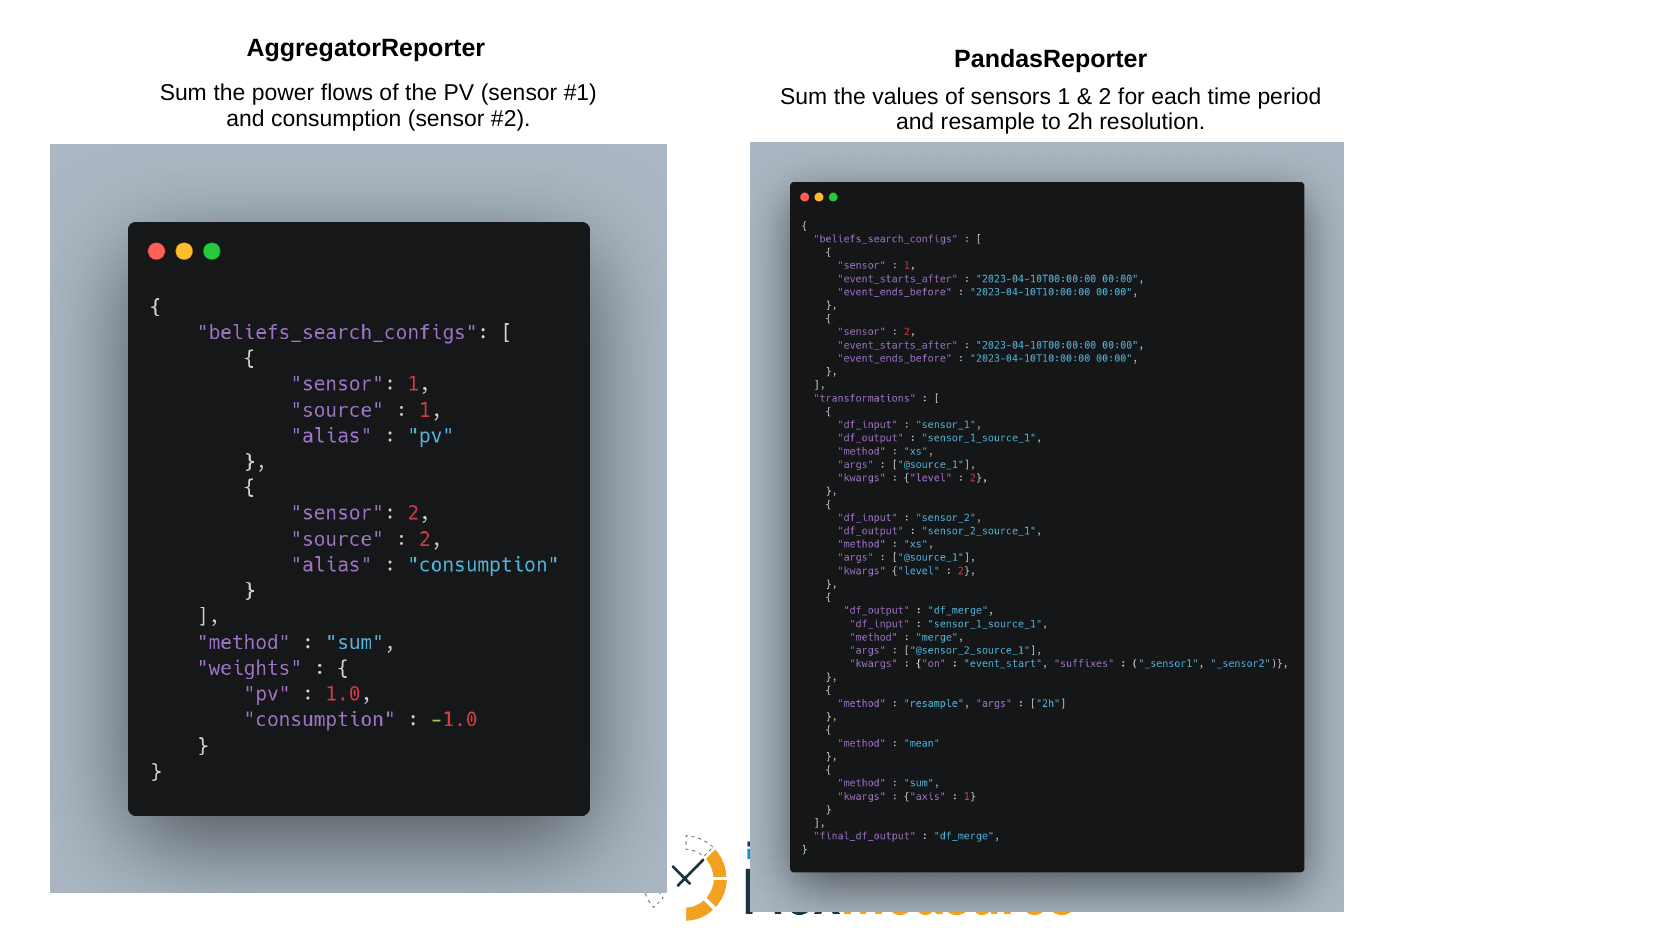

AggregatorReporter
PandasReporter
Sum the power flows of the PV (sensor #1)
and consumption (sensor #2).
Sum the values of sensors 1 & 2 for each time period
and resample to 2h resolution.